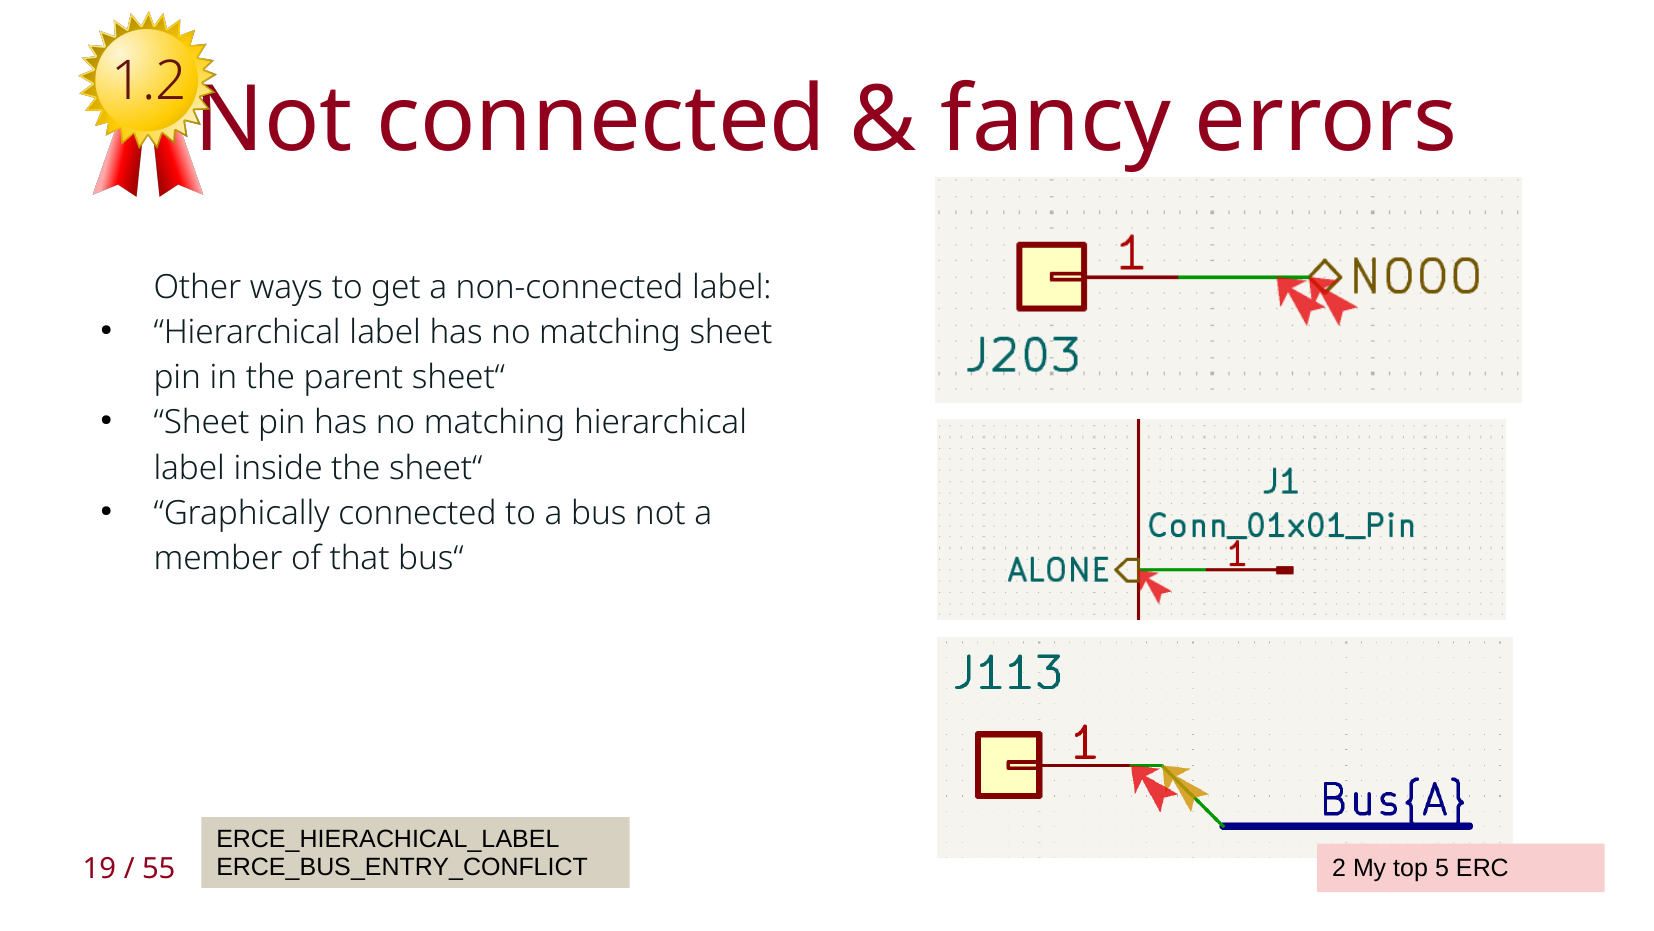

# Not connected & fancy errors
1.2
Other ways to get a non-connected label:
“Hierarchical label has no matching sheet pin in the parent sheet“
“Sheet pin has no matching hierarchical label inside the sheet“
“Graphically connected to a bus not a member of that bus“
ERCE_HIERACHICAL_LABEL
ERCE_BUS_ENTRY_CONFLICT
2 My top 5 ERC
19